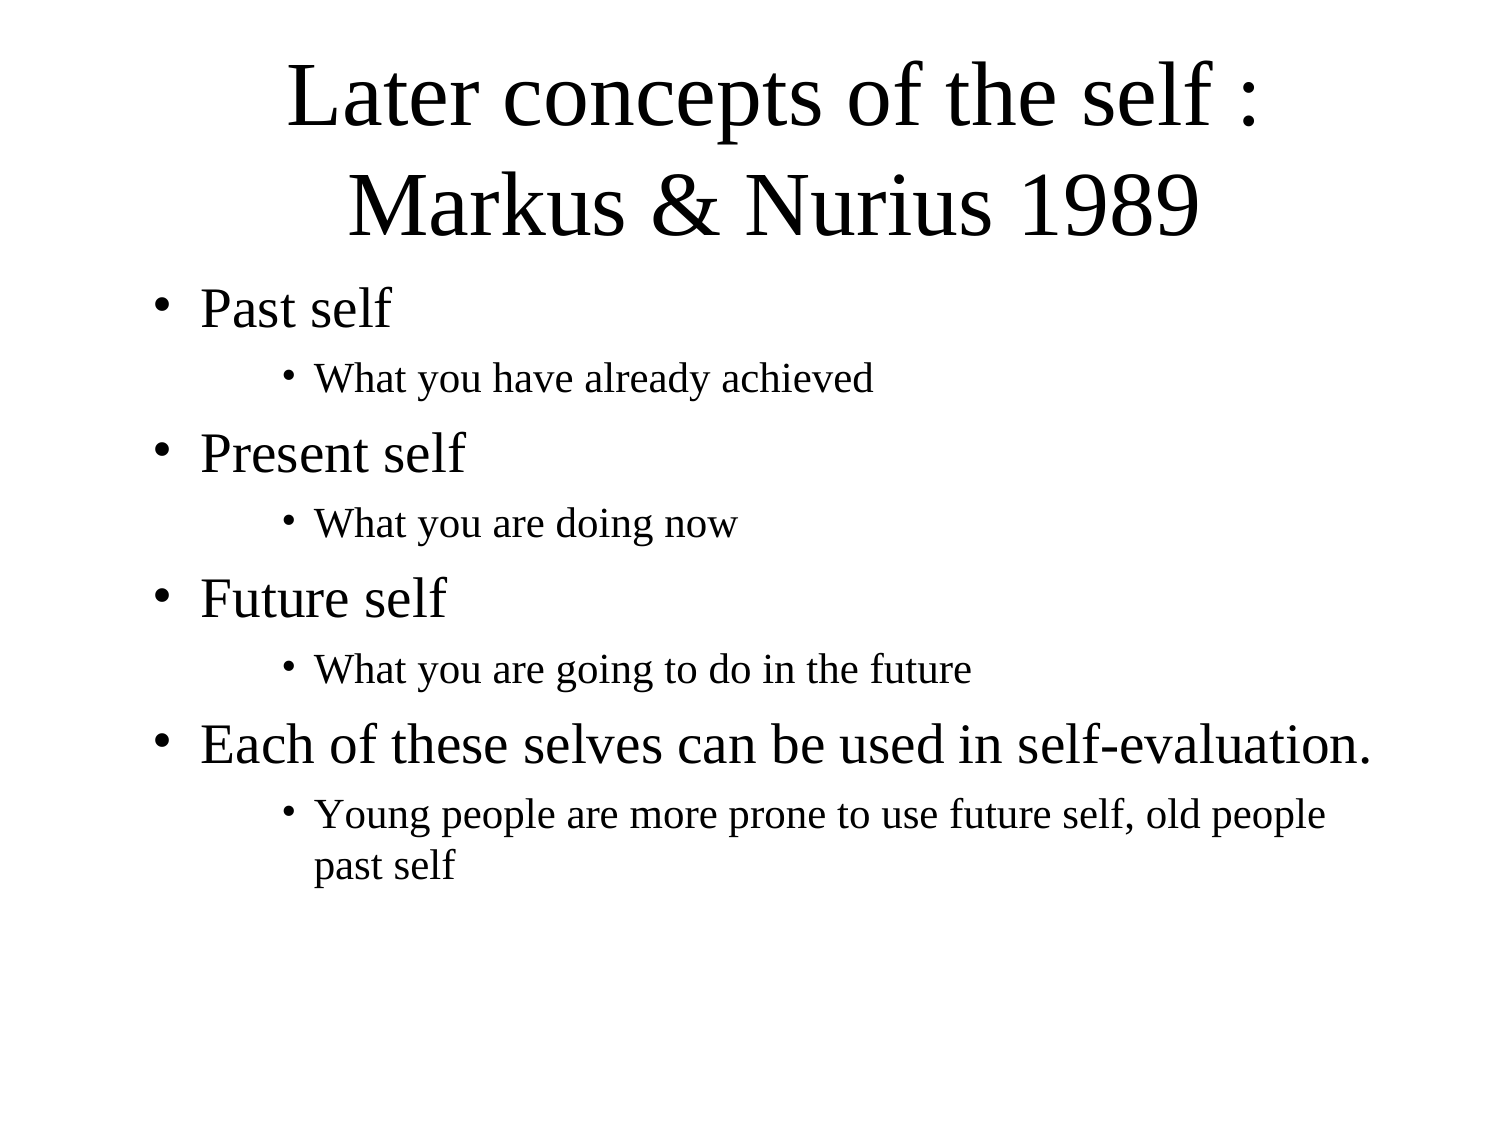

# Later concepts of the self : Markus & Nurius 1989
Past self
What you have already achieved
Present self
What you are doing now
Future self
What you are going to do in the future
Each of these selves can be used in self-evaluation.
Young people are more prone to use future self, old people past self